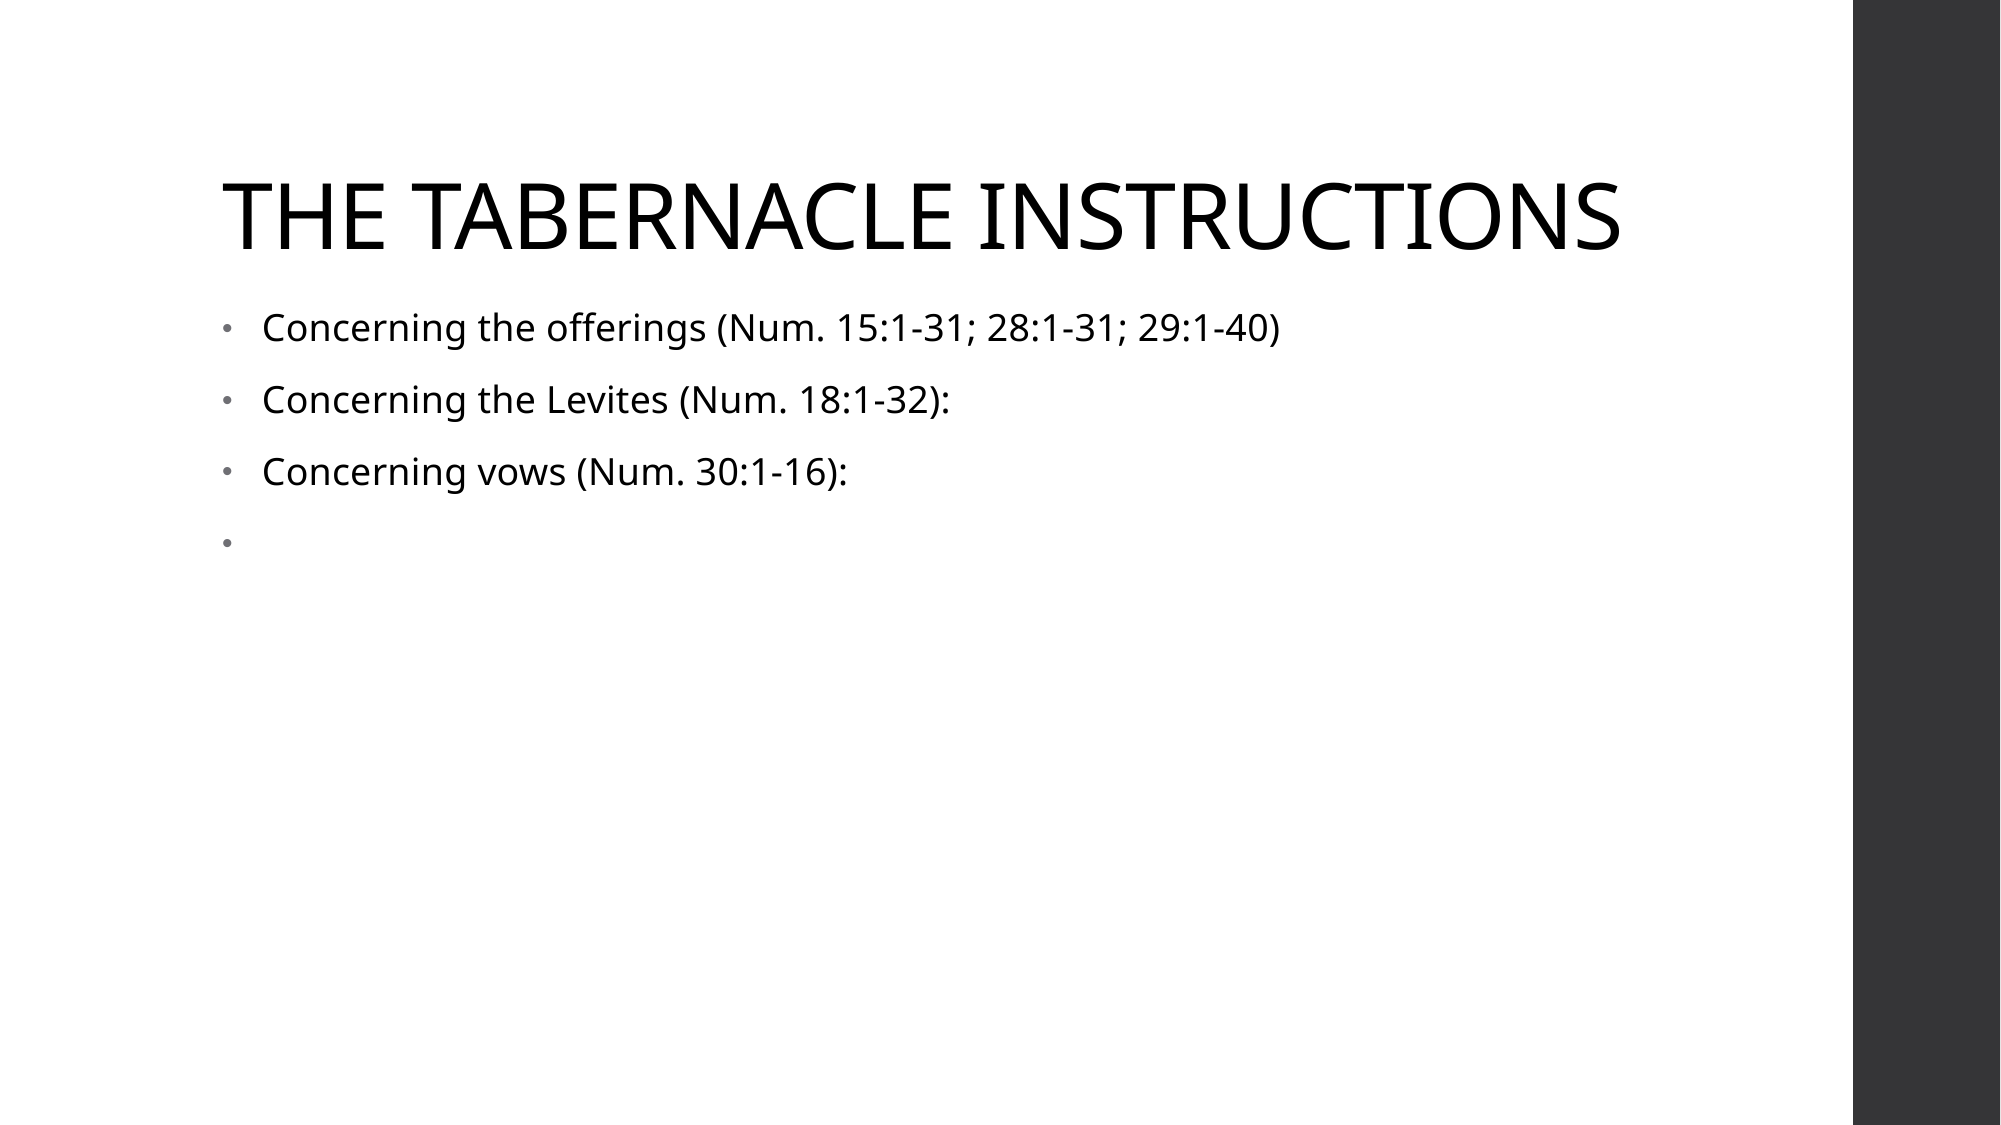

# THE TABERNACLE INSTRUCTIONS
 Concerning the offerings (Num. 15:1-31; 28:1-31; 29:1-40)
 Concerning the Levites (Num. 18:1-32):
 Concerning vows (Num. 30:1-16):